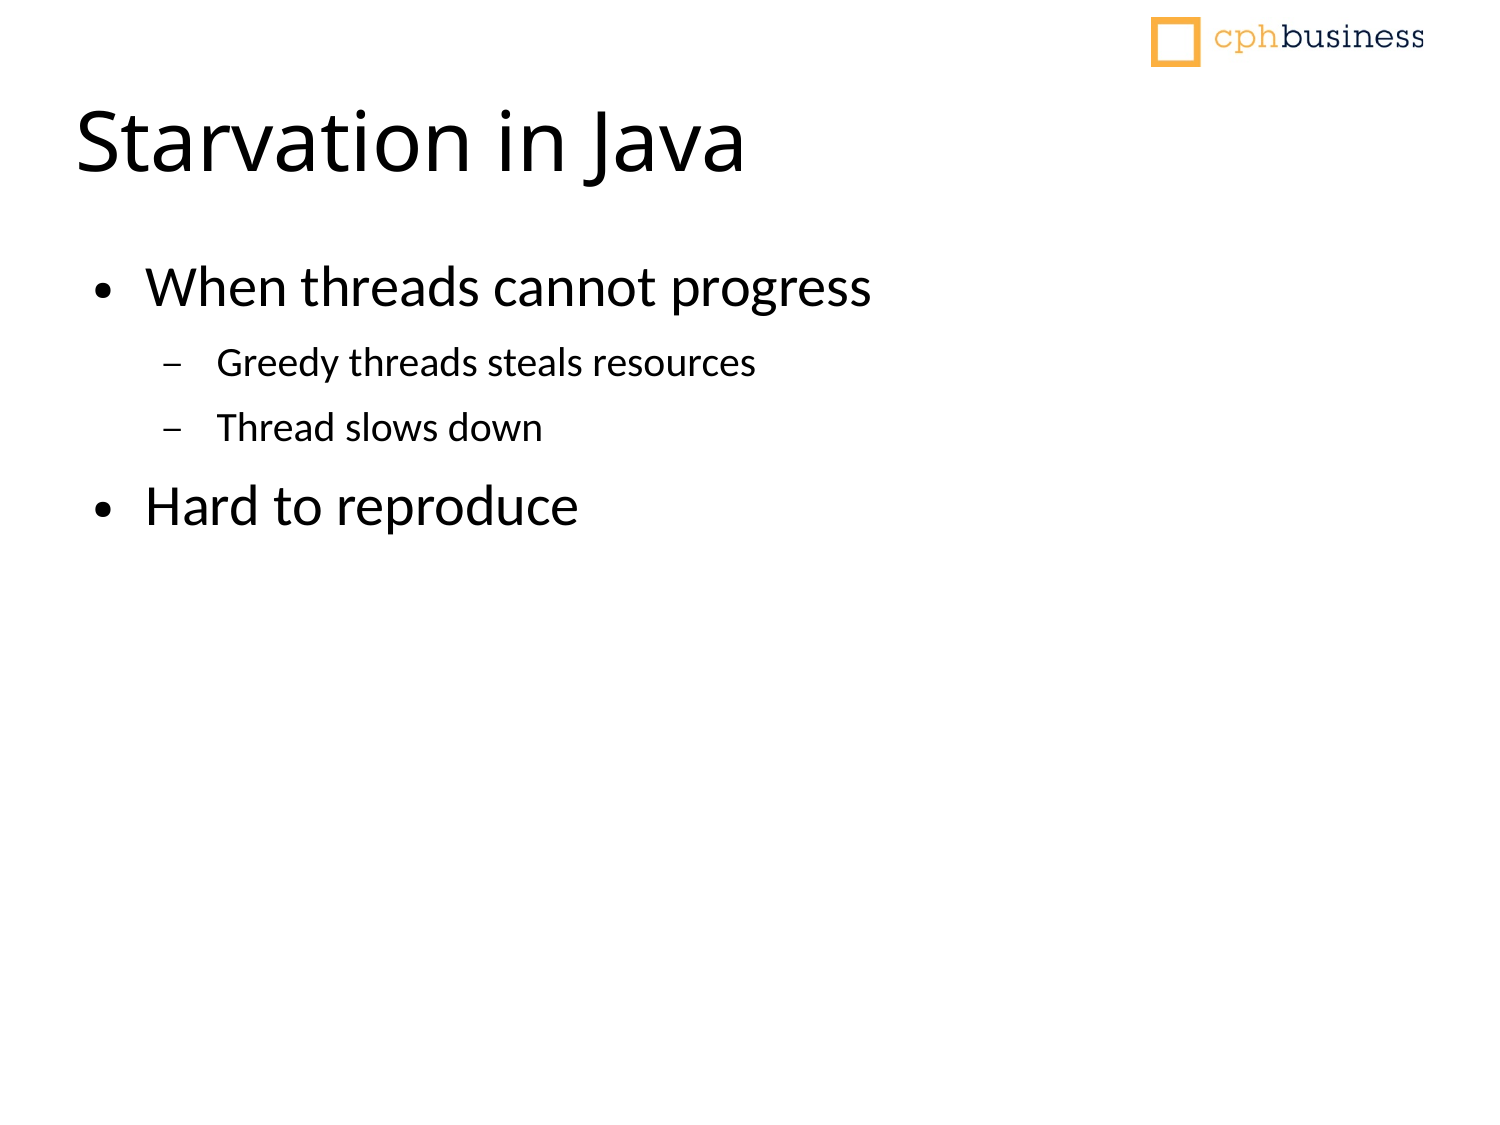

# Starvation in Java
When threads cannot progress
Greedy threads steals resources
Thread slows down
Hard to reproduce